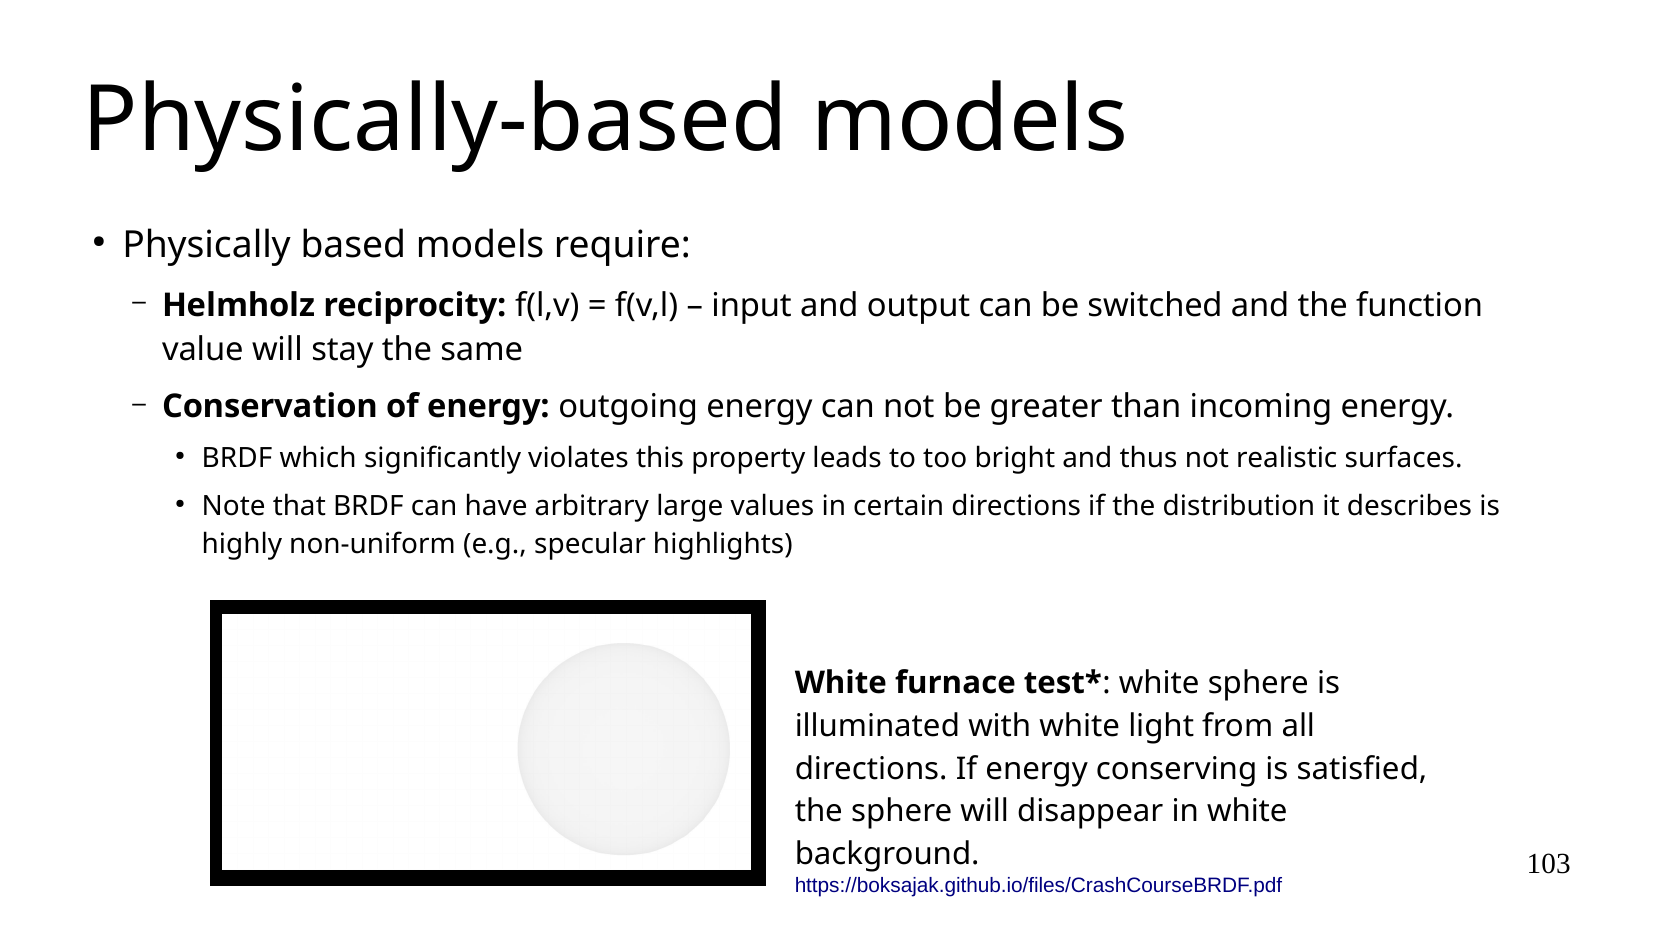

# Physically-based models
Physically based models require:
Helmholz reciprocity: f(l,v) = f(v,l) – input and output can be switched and the function value will stay the same
Conservation of energy: outgoing energy can not be greater than incoming energy.
BRDF which significantly violates this property leads to too bright and thus not realistic surfaces.
Note that BRDF can have arbitrary large values in certain directions if the distribution it describes is highly non-uniform (e.g., specular highlights)
White furnace test*: white sphere is illuminated with white light from all directions. If energy conserving is satisfied, the sphere will disappear in white background.
https://boksajak.github.io/files/CrashCourseBRDF.pdf
103